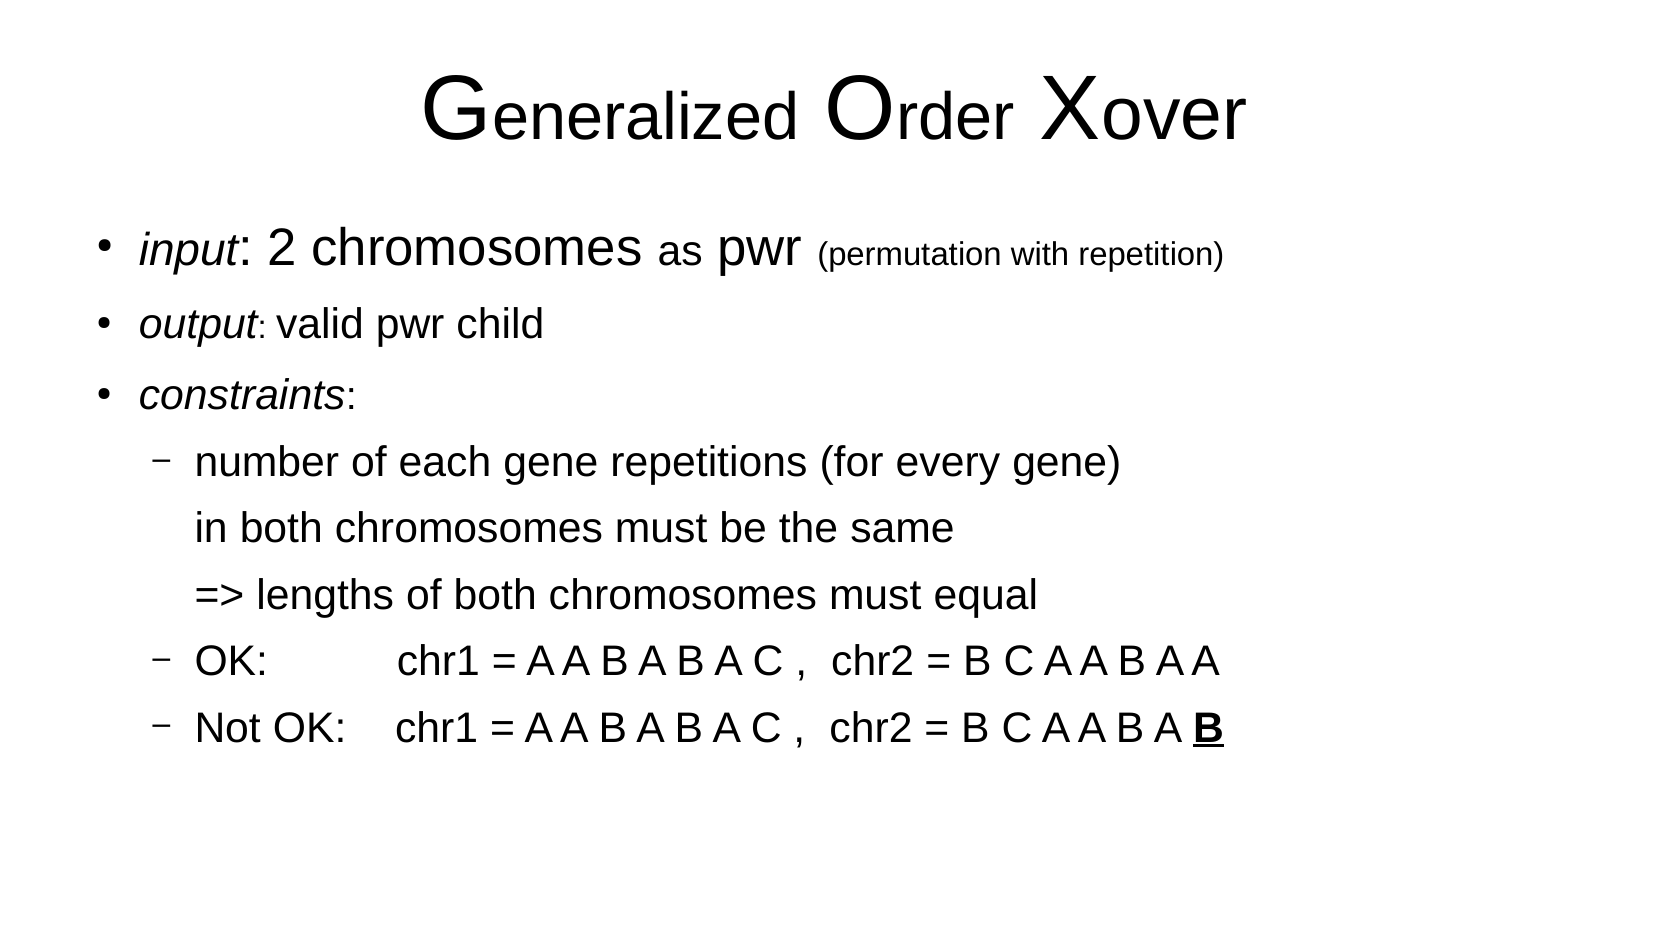

# Generalized Order Xover
input: 2 chromosomes as pwr (permutation with repetition)
output: valid pwr child
constraints:
number of each gene repetitions (for every gene)
in both chromosomes must be the same
=> lengths of both chromosomes must equal
OK: 				 chr1 = A A B A B A C , chr2 = B C A A B A A
Not OK: chr1 = A A B A B A C , chr2 = B C A A B A B